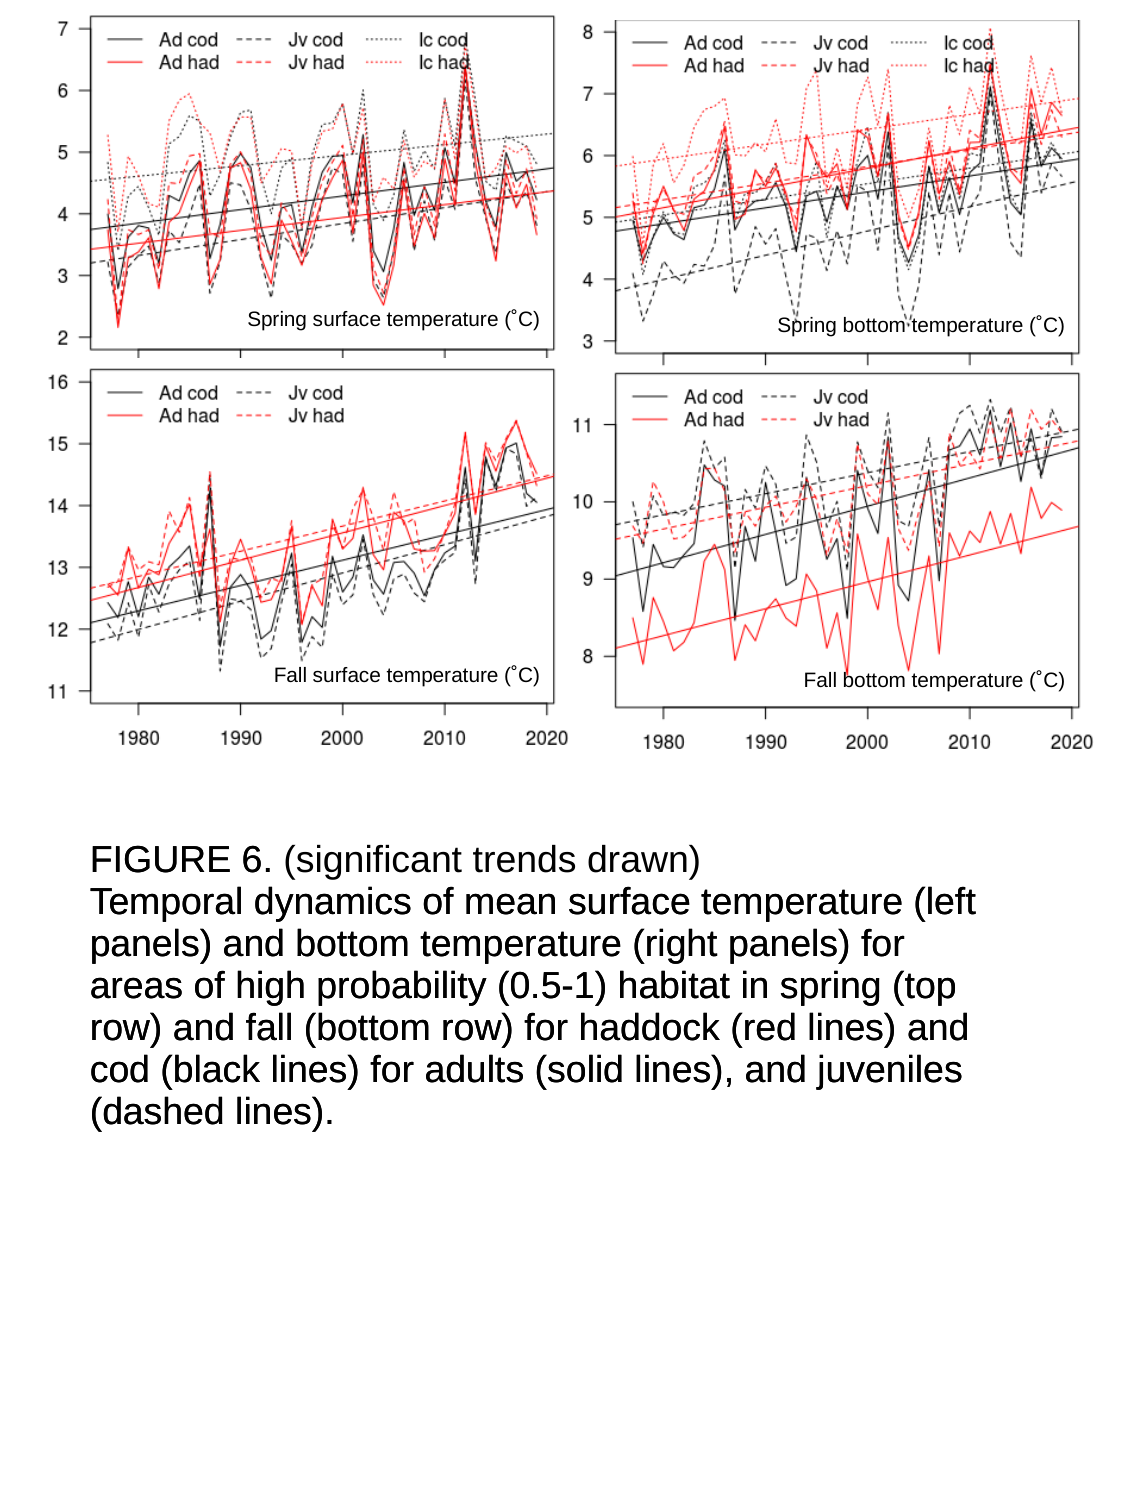

Spring surface temperature (˚C)
Spring bottom temperature (˚C)
Fall surface temperature (˚C)
Fall bottom temperature (˚C)
Spring surface temperature (˚C)
Spring bottom temperature (˚C)
Fall surface temperature (˚C)
Fall bottom temperature (˚C)
FIGURE 6.
Temporal dynamics of mean surface temperature (left panels) and bottom temperature (right panels) for areas of high probability (0.5-1) habitat in spring (top row) and fall (bottom row) for haddock (red lines) and cod (black lines) for adults (solid lines), and juveniles (dashed lines).
FIGURE 6. (significant trends drawn)
Temporal dynamics of mean surface temperature (left panels) and bottom temperature (right panels) for areas of high probability (0.5-1) habitat in spring (top row) and fall (bottom row) for haddock (red lines) and cod (black lines) for adults (solid lines), and juveniles (dashed lines).